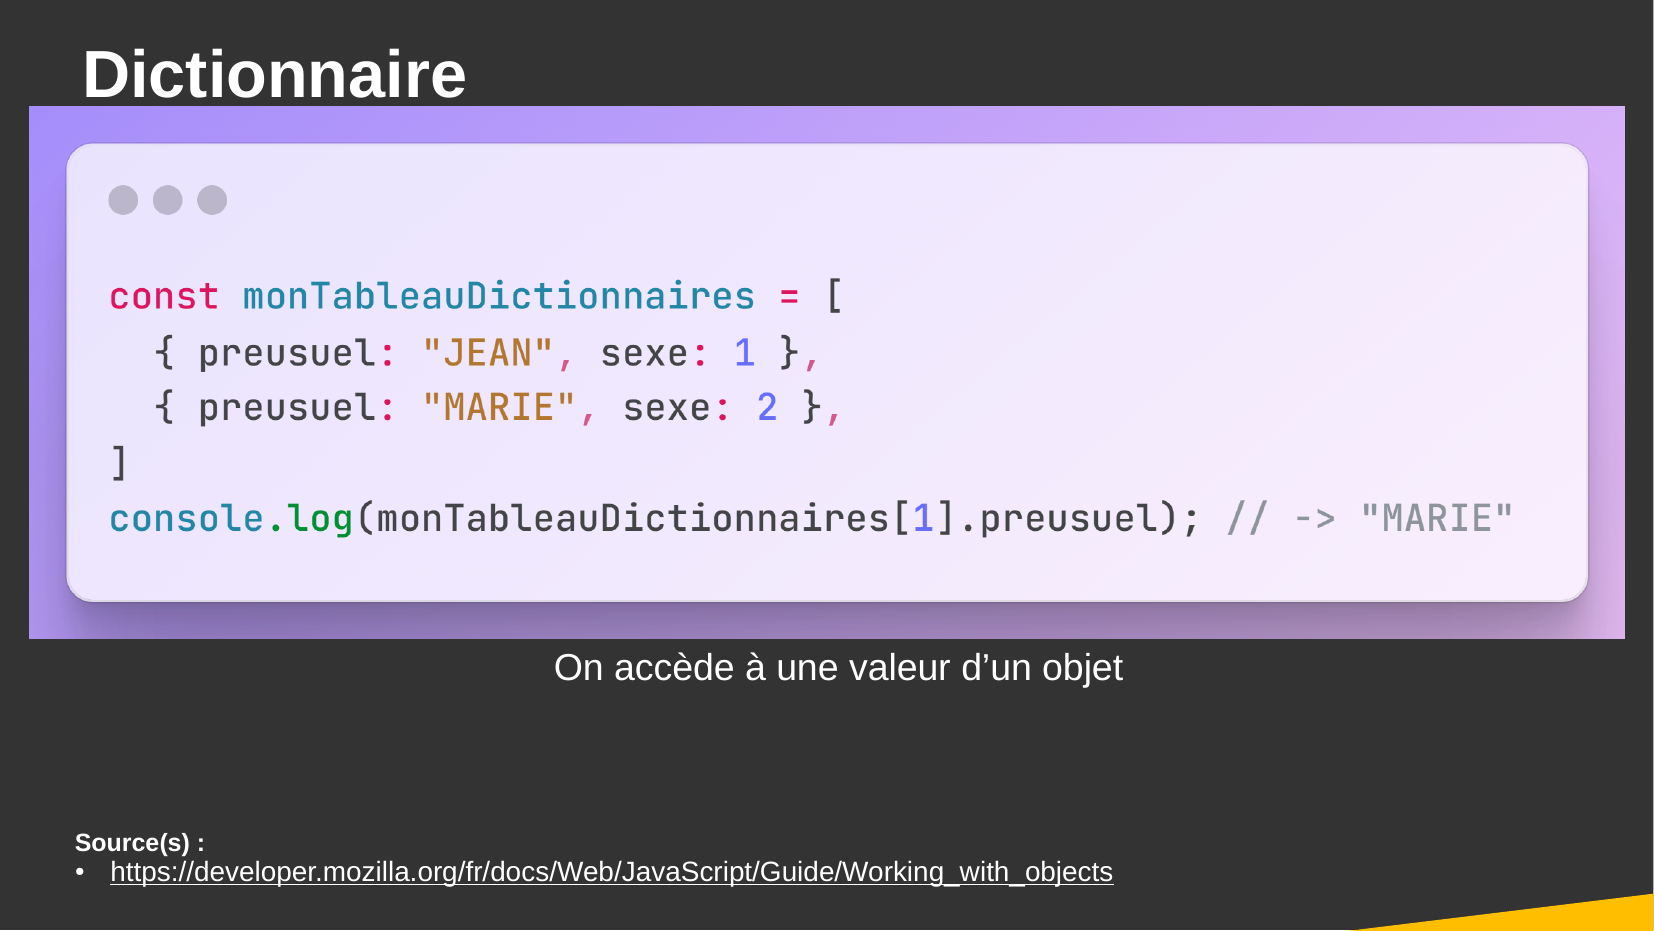

# Dictionnaire
On accède à une valeur d’un objet
Source(s) :
https://developer.mozilla.org/fr/docs/Web/JavaScript/Guide/Working_with_objects